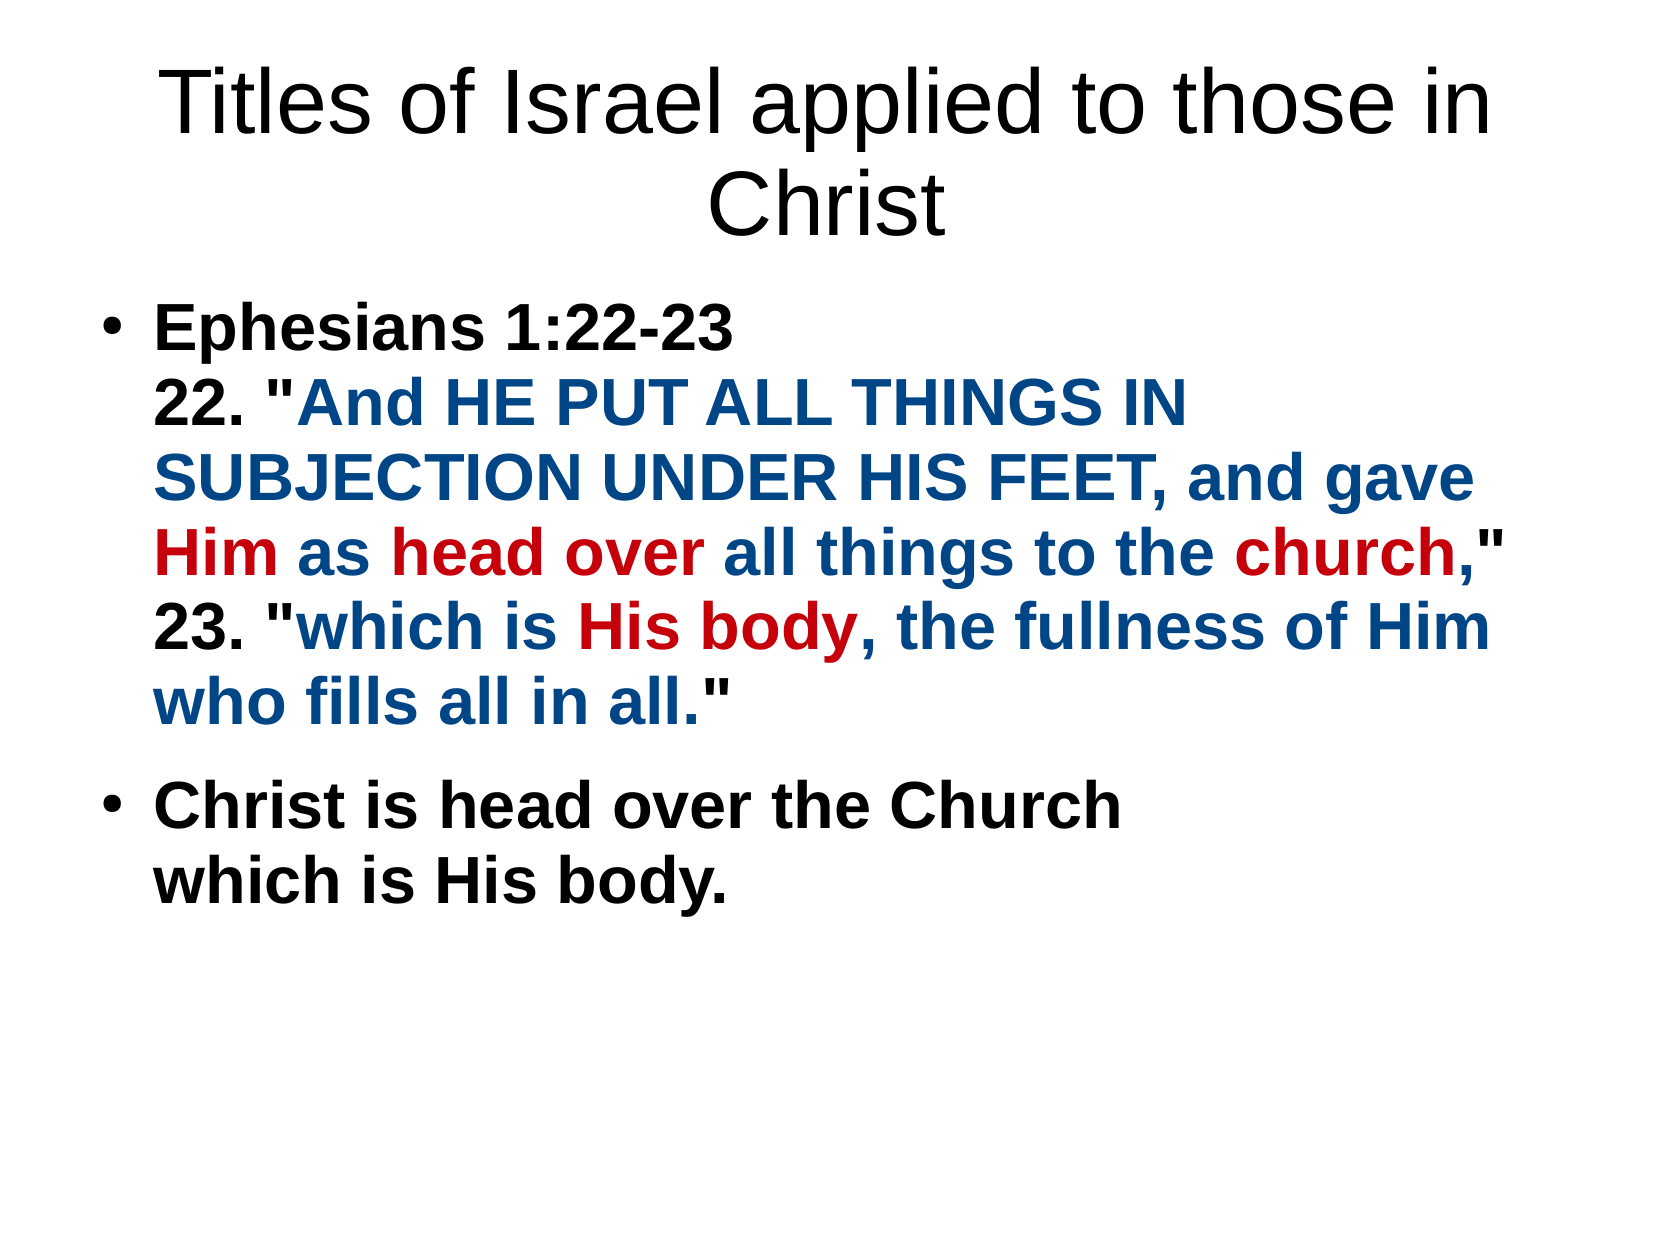

# Titles of Israel applied to those in Christ
Ephesians 1:22-23
22. "And HE PUT ALL THINGS IN SUBJECTION UNDER HIS FEET, and gave Him as head over all things to the church,"
23. "which is His body, the fullness of Him who fills all in all."
Christ is head over the Church
which is His body.